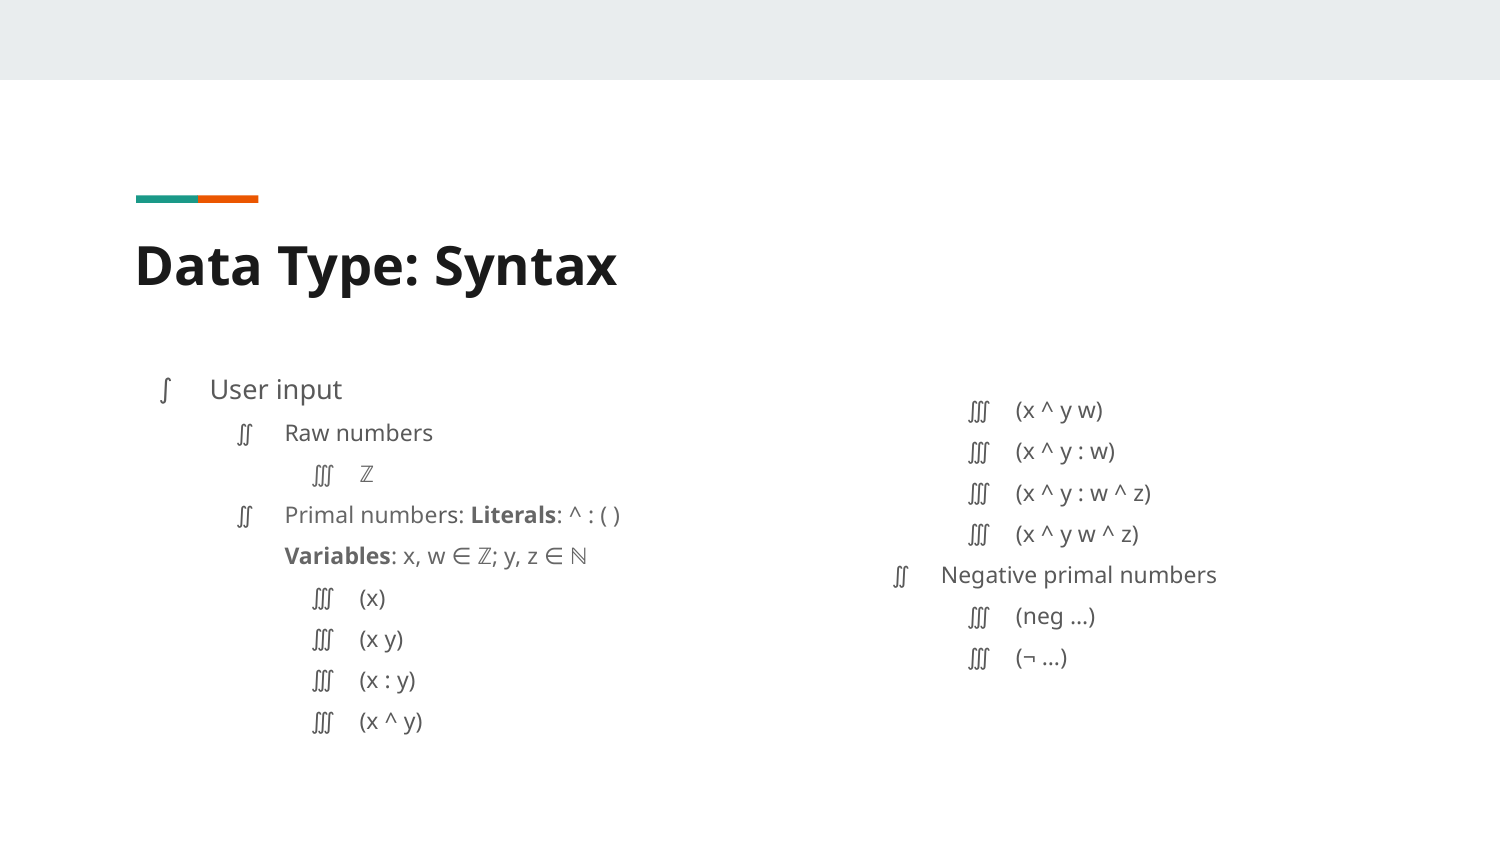

# Data Type: Syntax
User input
Raw numbers
ℤ
Primal numbers: Literals: ^ : ( ) Variables: x, w ∈ ℤ; y, z ∈ ℕ
(x)
(x y)
(x : y)
(x ^ y)
(x ^ y w)
(x ^ y : w)
(x ^ y : w ^ z)
(x ^ y w ^ z)
Negative primal numbers
(neg …)
(¬ …)